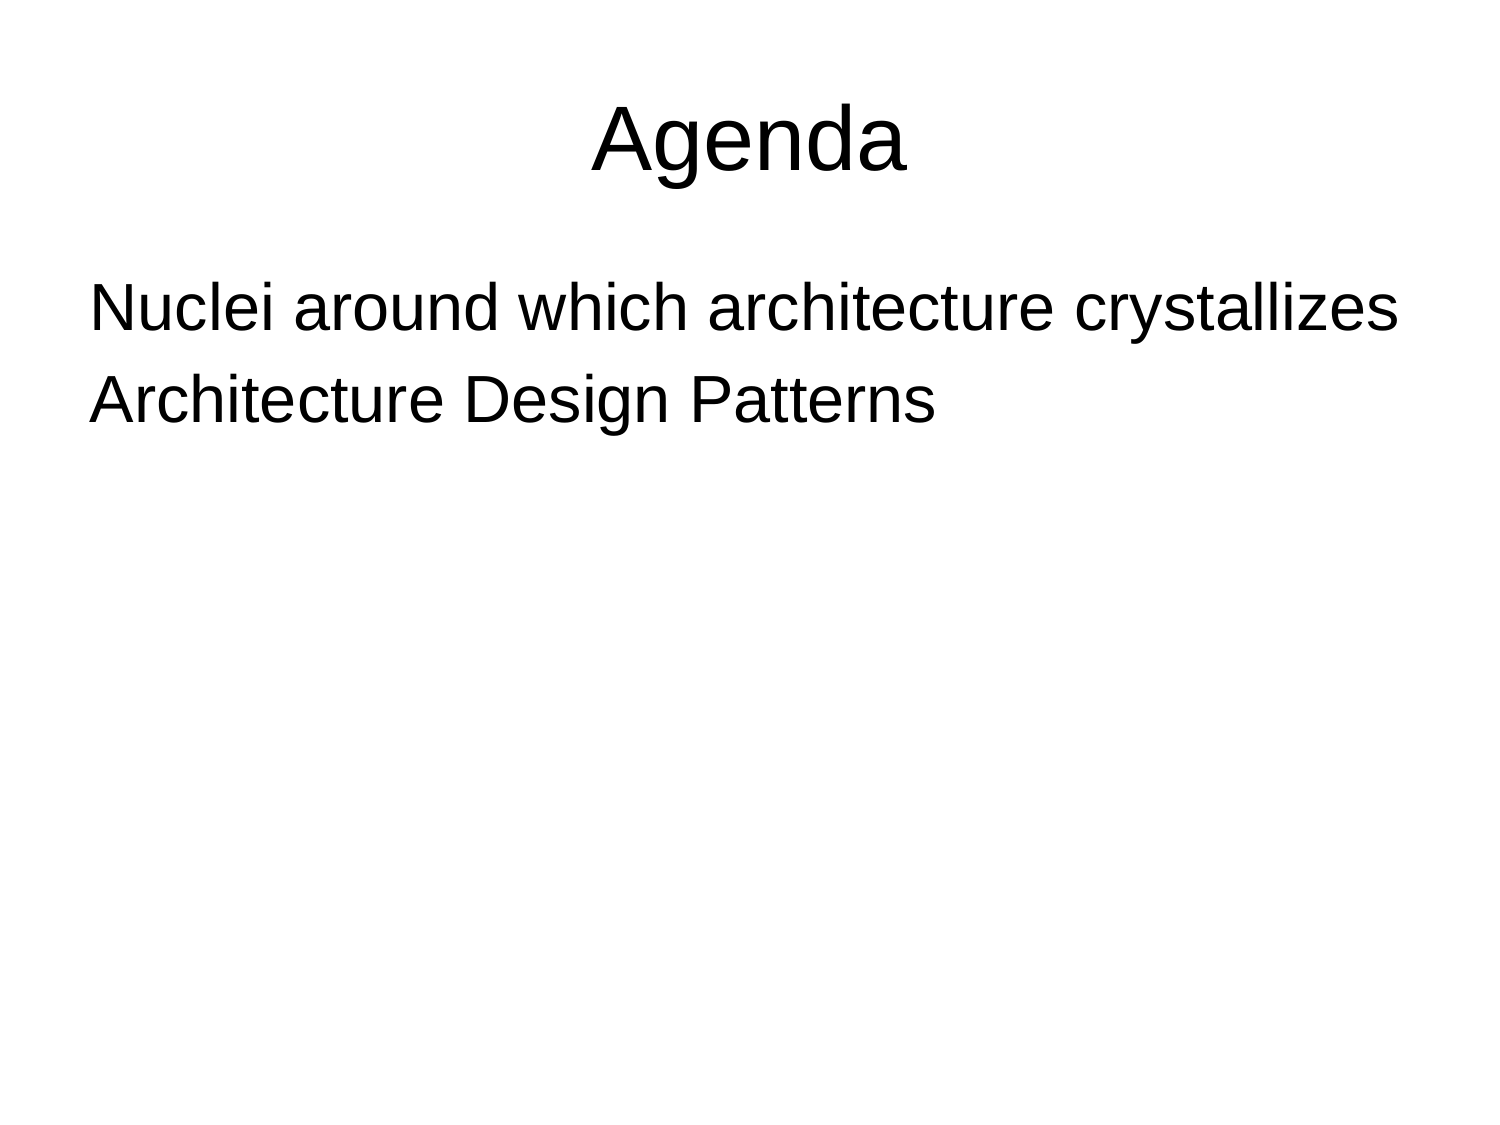

# Agenda
Nuclei around which architecture crystallizes
Architecture Design Patterns